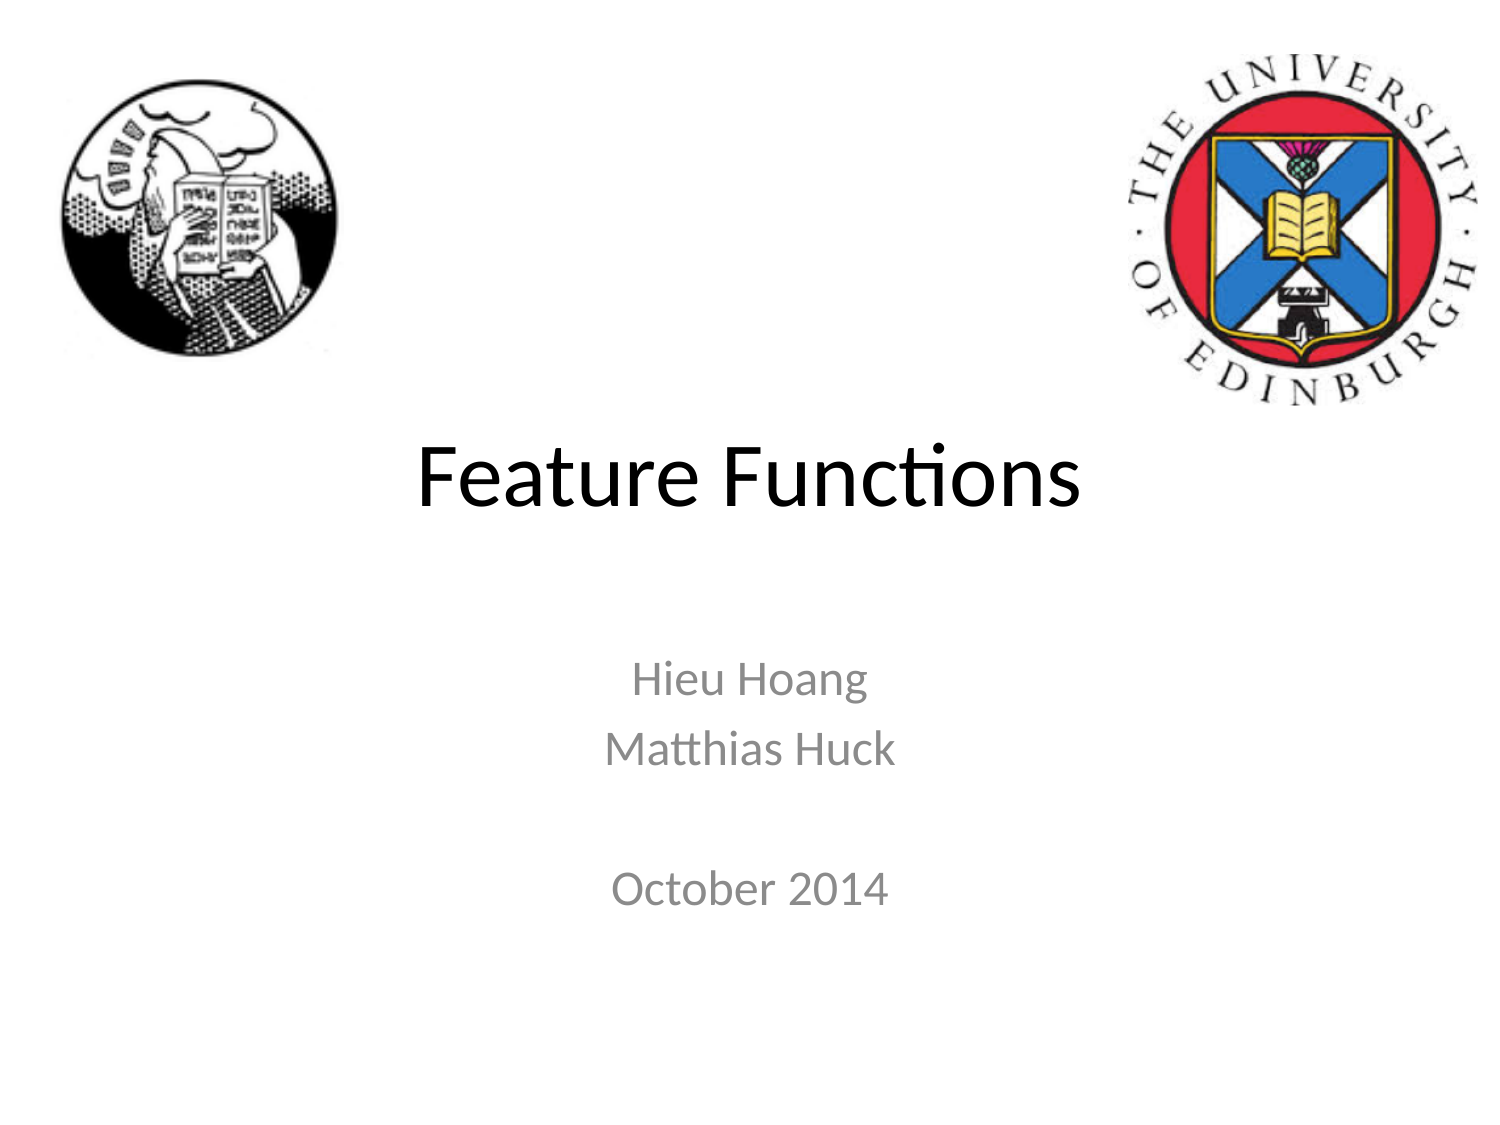

# Feature Functions
Hieu Hoang
Matthias Huck
October 2014